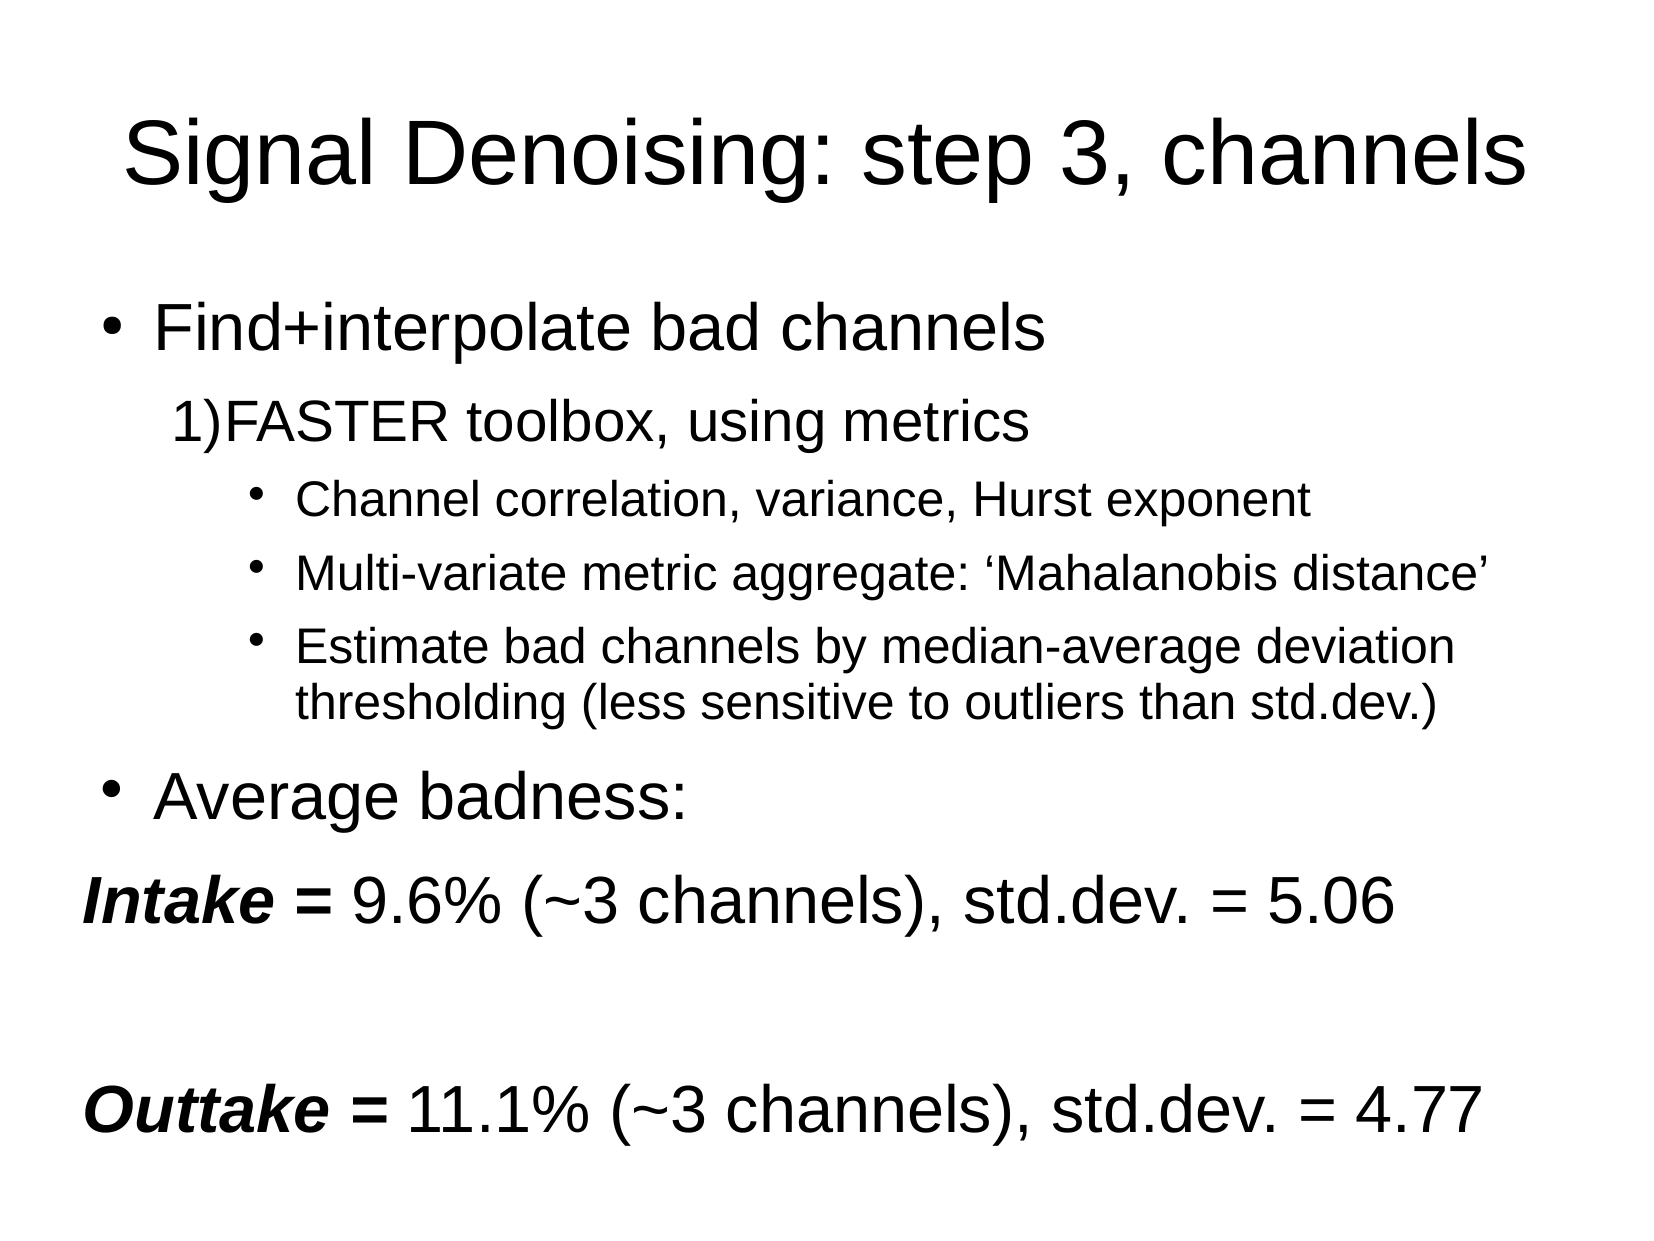

# Signal Denoising: step 3, channels
Find+interpolate bad channels
FASTER toolbox, using metrics
Channel correlation, variance, Hurst exponent
Multi-variate metric aggregate: ‘Mahalanobis distance’
Estimate bad channels by median-average deviation thresholding (less sensitive to outliers than std.dev.)
Average badness:
Intake = 9.6% (~3 channels), std.dev. = 5.06
Outtake = 11.1% (~3 channels), std.dev. = 4.77